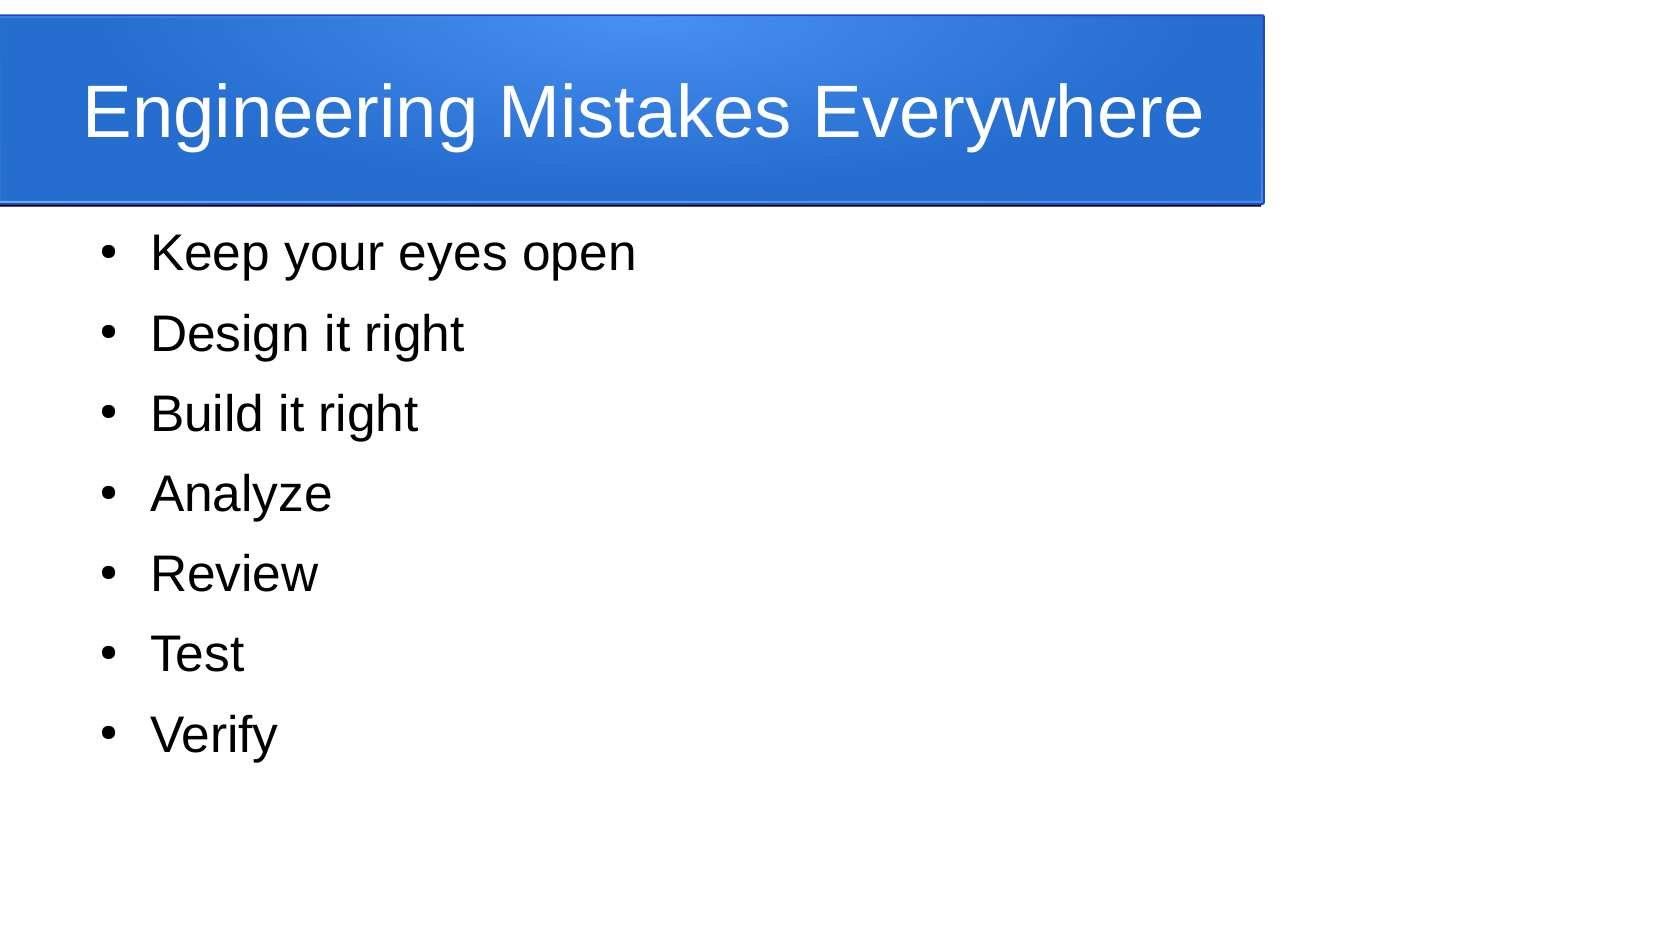

# Engineering Mistakes Everywhere
Keep your eyes open
Design it right
Build it right
Analyze
Review
Test
Verify